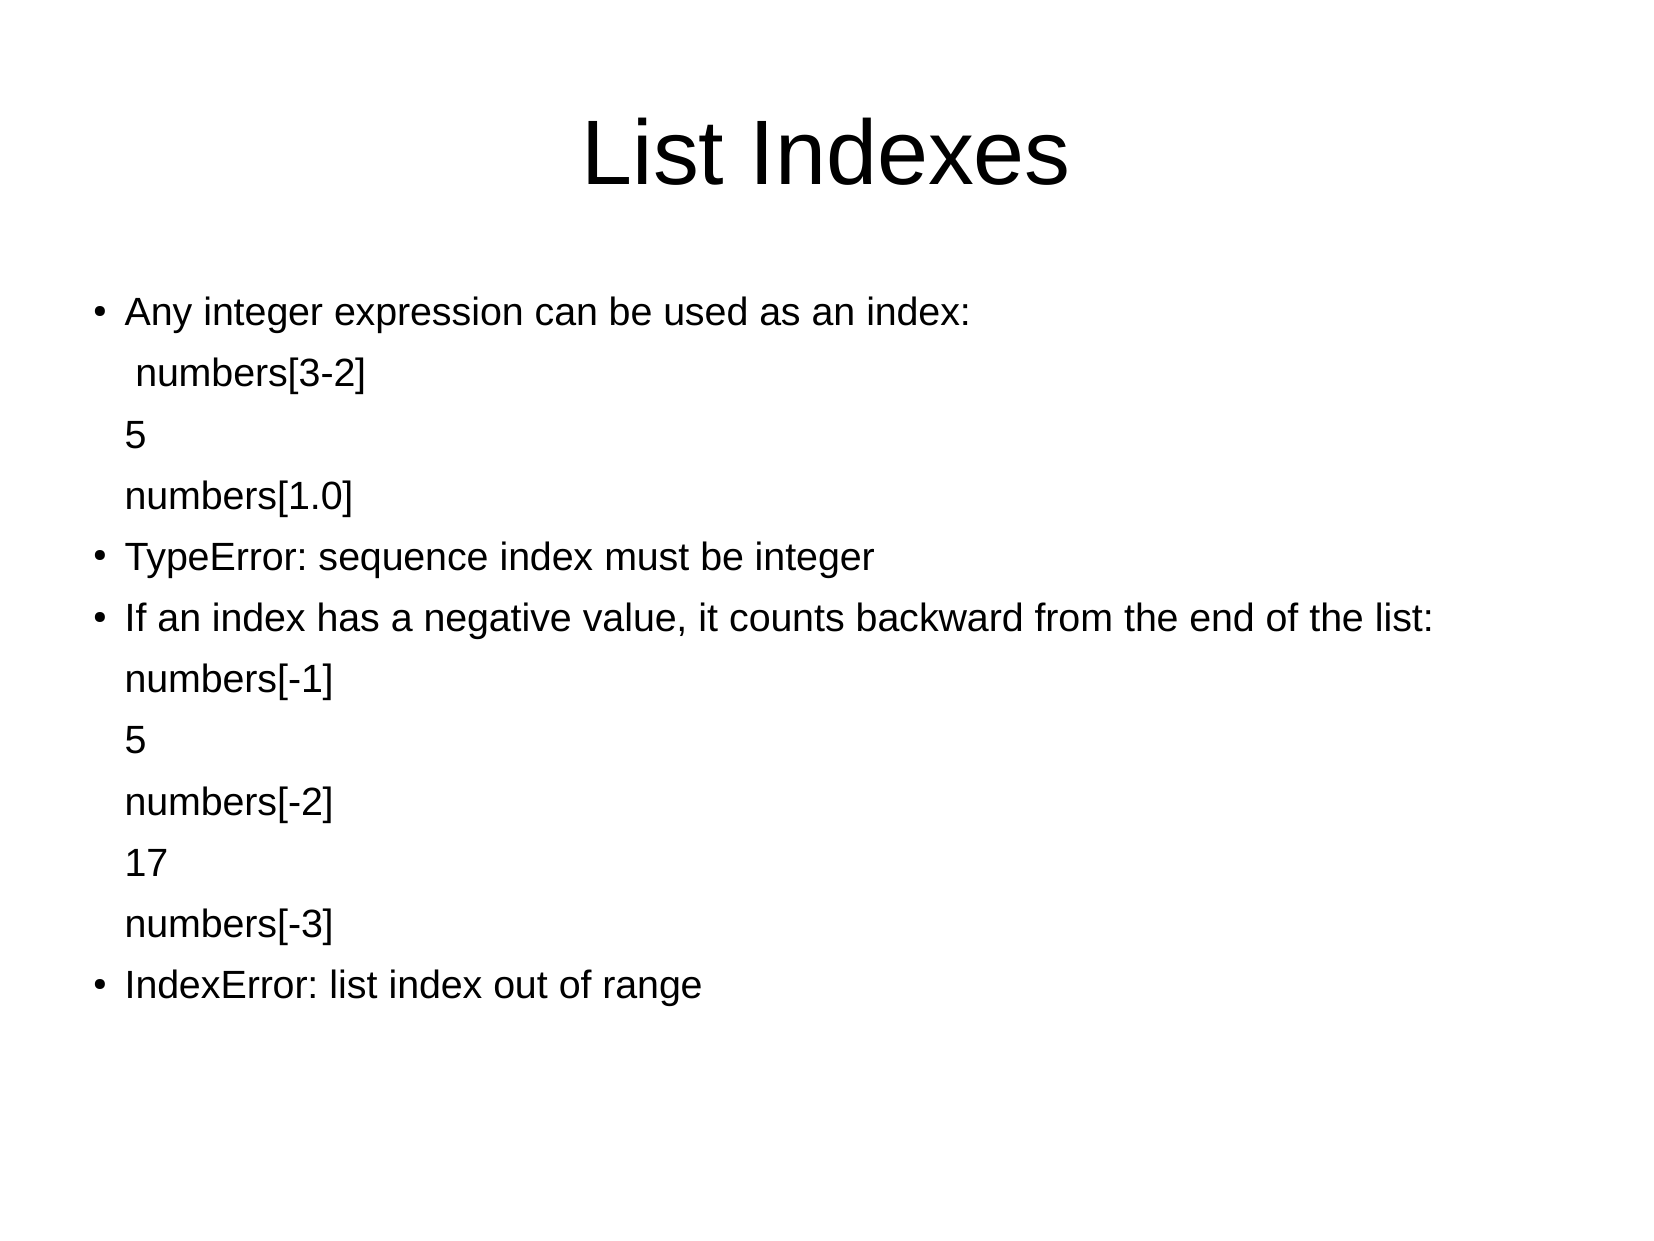

# List Indexes
Any integer expression can be used as an index:
 numbers[3-2]
5
numbers[1.0]
TypeError: sequence index must be integer
If an index has a negative value, it counts backward from the end of the list:
numbers[-1]
5
numbers[-2]
17
numbers[-3]
IndexError: list index out of range